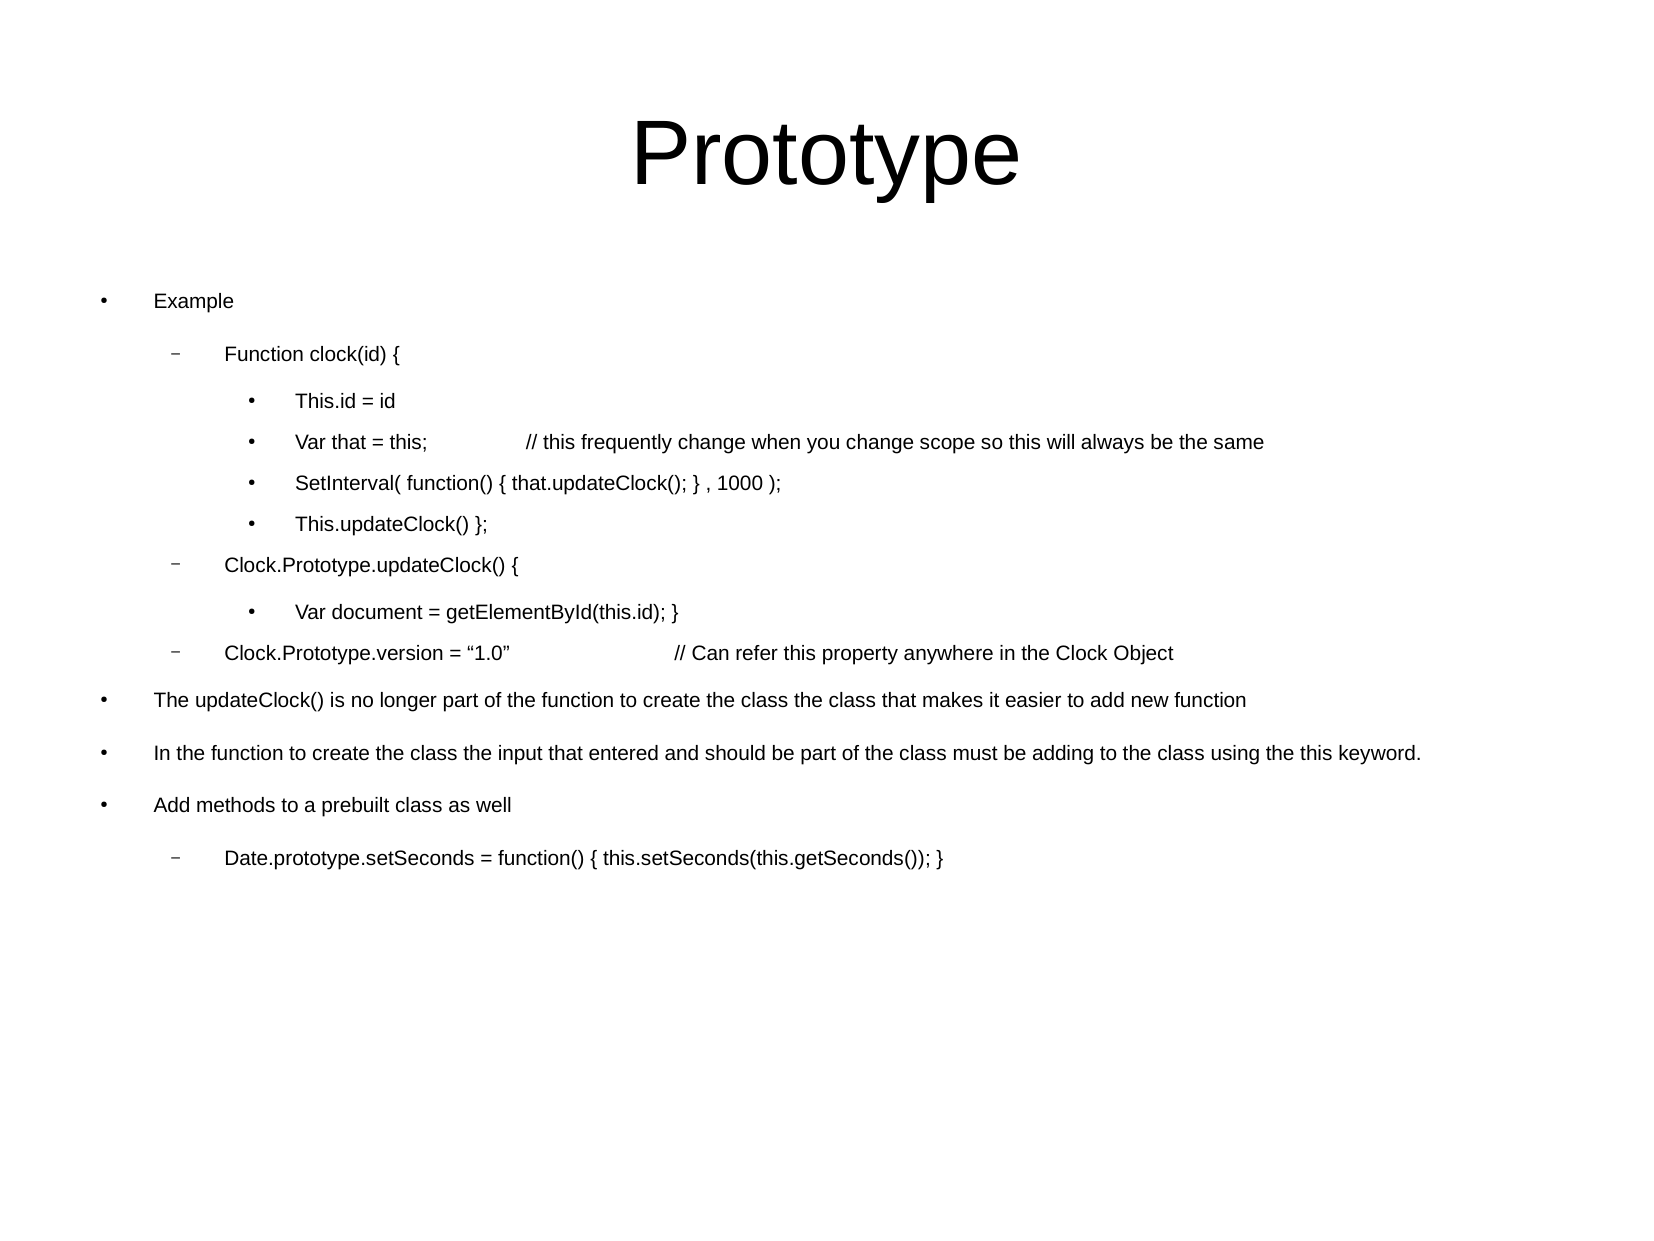

# Prototype
Example
Function clock(id) {
This.id = id
Var that = this; 		 // this frequently change when you change scope so this will always be the same
SetInterval( function() { that.updateClock(); } , 1000 );
This.updateClock() };
Clock.Prototype.updateClock() {
Var document = getElementById(this.id); }
Clock.Prototype.version = “1.0”			// Can refer this property anywhere in the Clock Object
The updateClock() is no longer part of the function to create the class the class that makes it easier to add new function
In the function to create the class the input that entered and should be part of the class must be adding to the class using the this keyword.
Add methods to a prebuilt class as well
Date.prototype.setSeconds = function() { this.setSeconds(this.getSeconds()); }